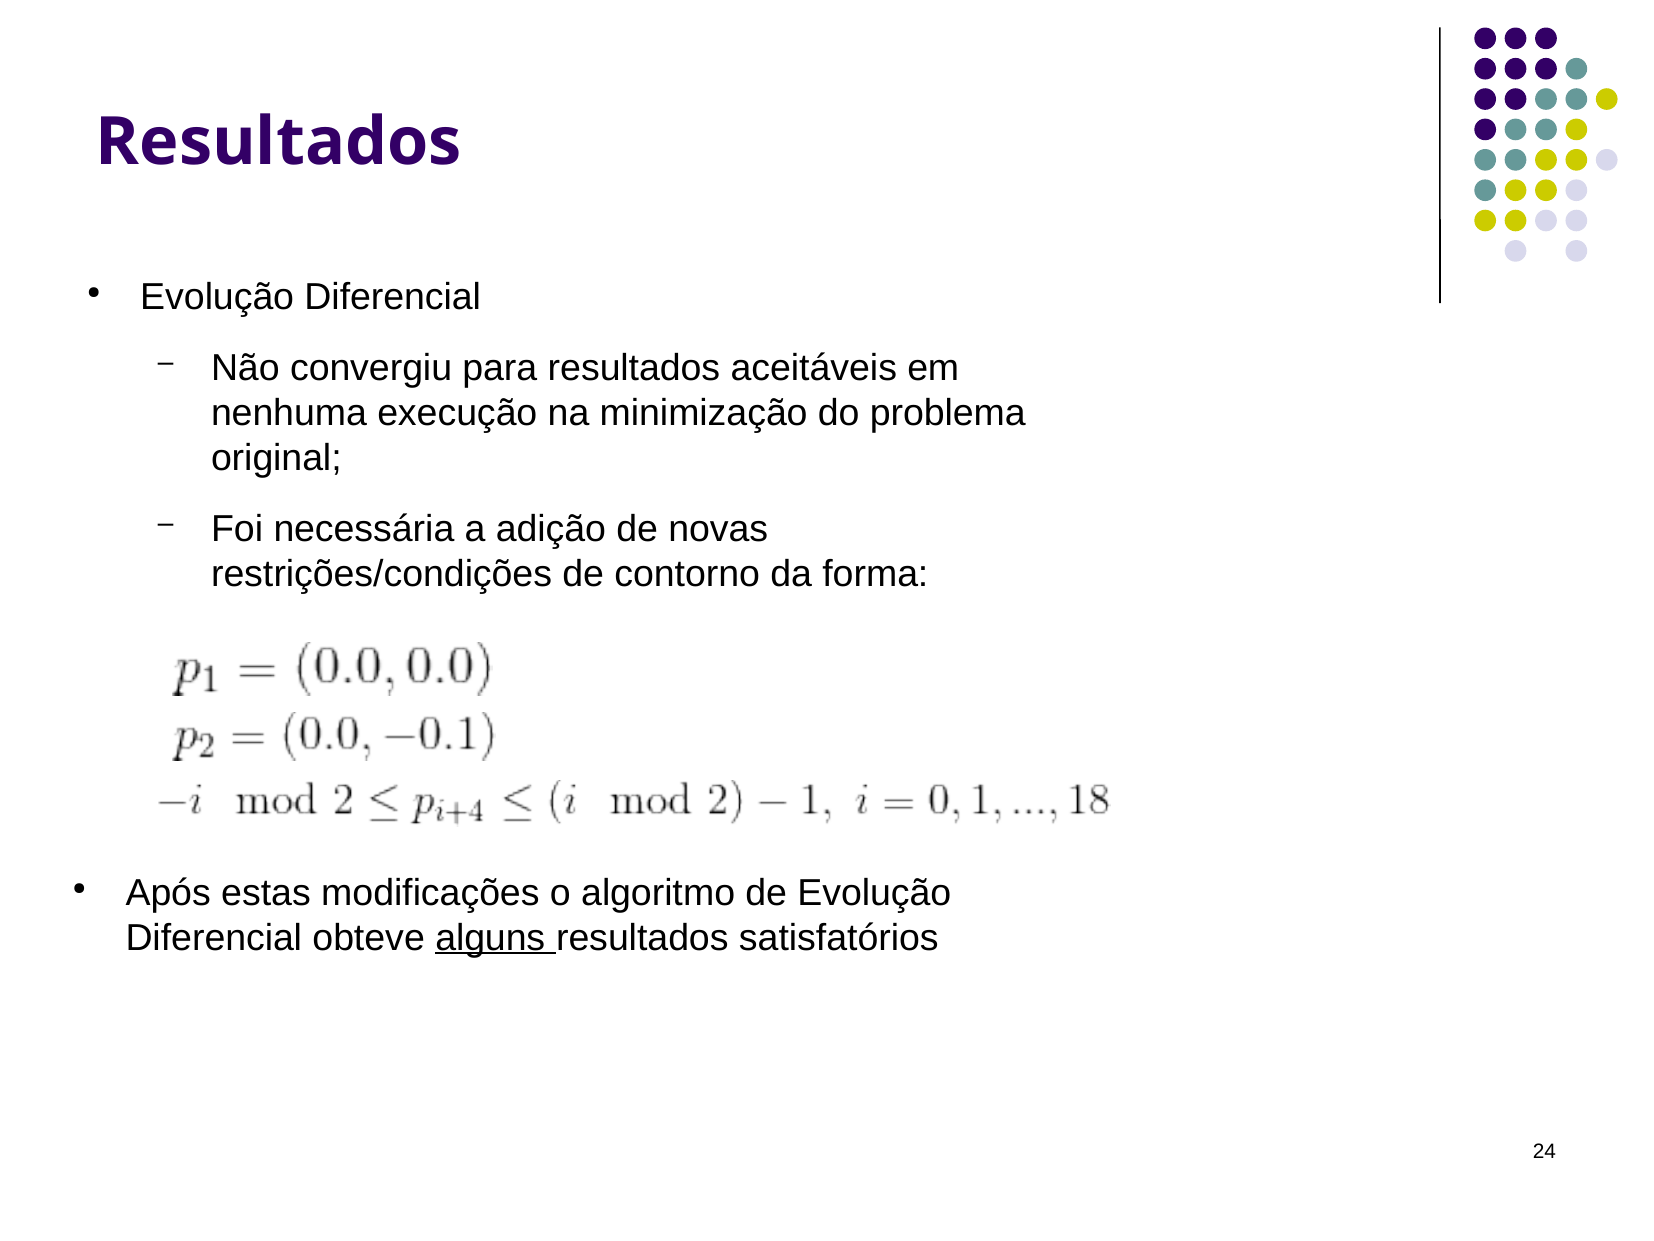

# Resultados
Evolução Diferencial
Não convergiu para resultados aceitáveis em nenhuma execução na minimização do problema original;
Foi necessária a adição de novas restrições/condições de contorno da forma:
Após estas modificações o algoritmo de Evolução Diferencial obteve alguns resultados satisfatórios